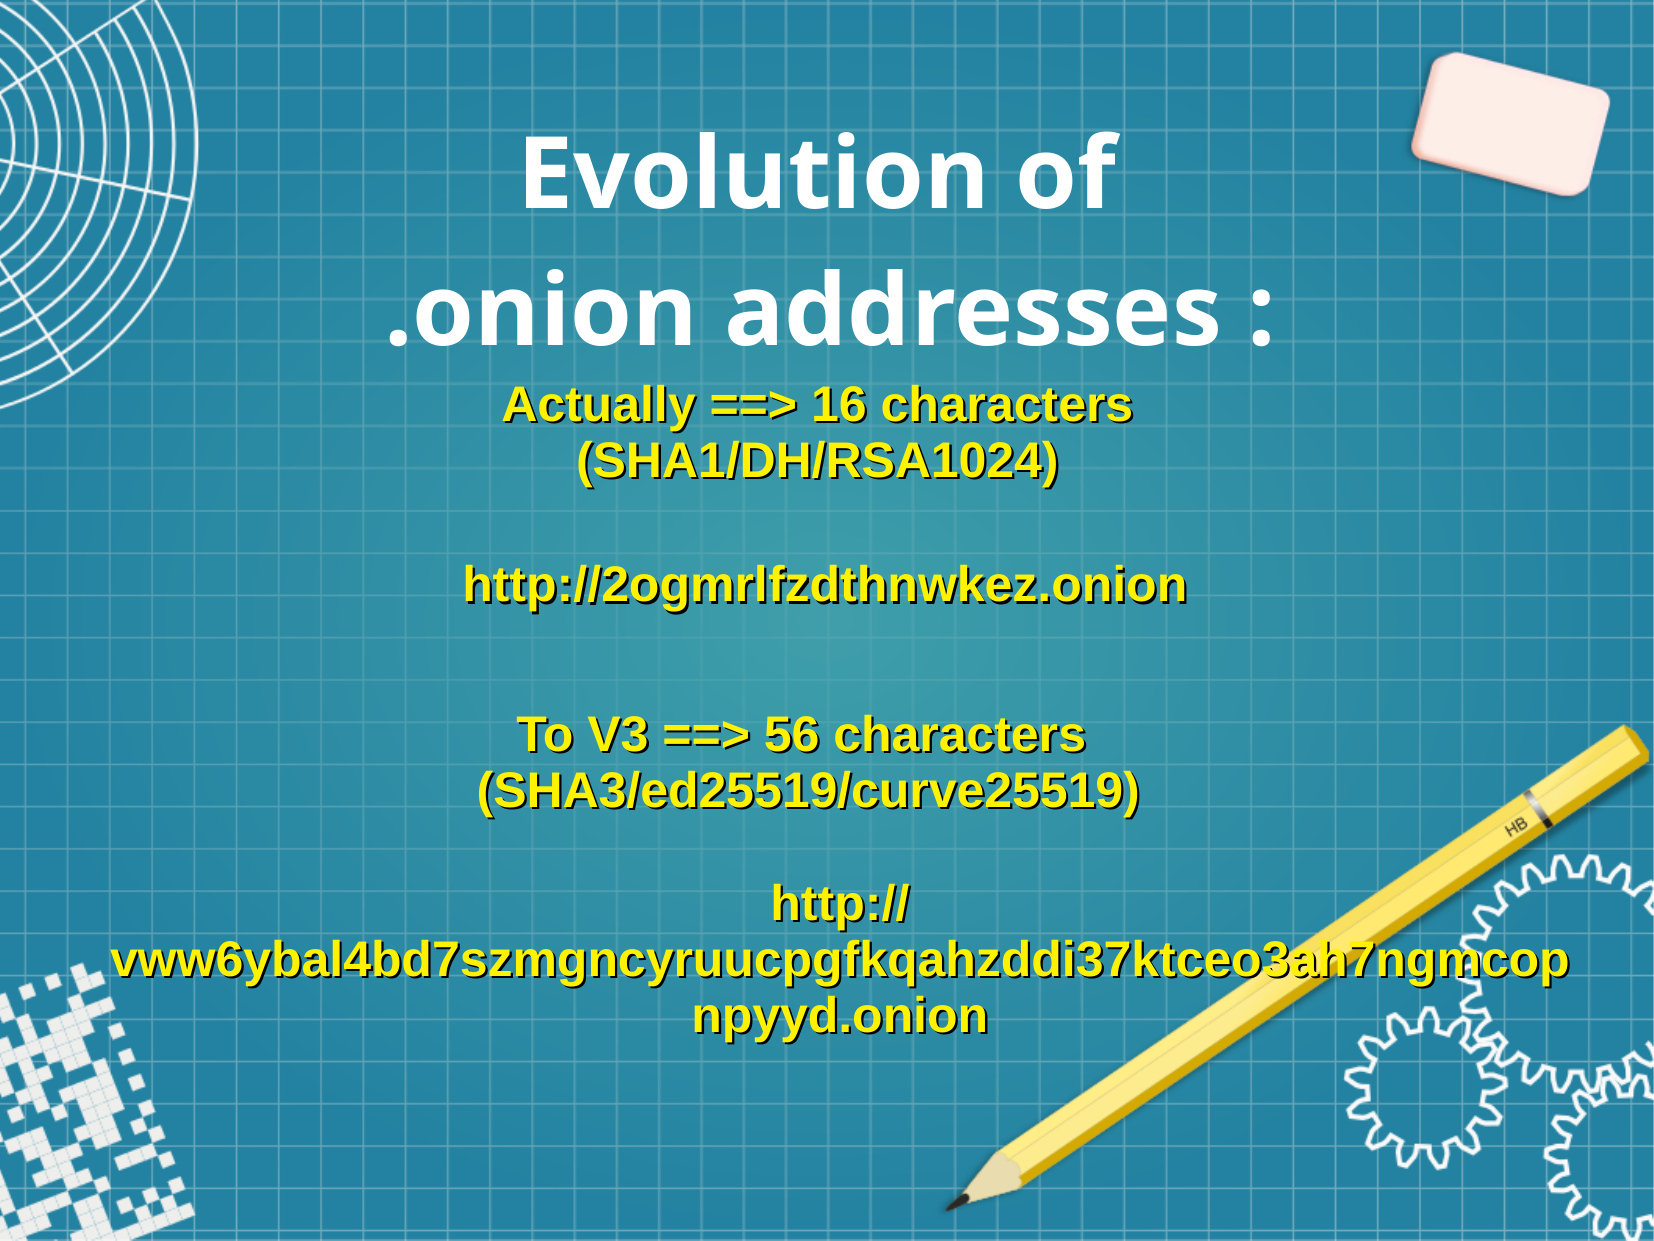

# Evolution of .onion addresses :
Actually ==> 16 characters (SHA1/DH/RSA1024)
http://2ogmrlfzdthnwkez.onion
To V3 ==> 56 characters
(SHA3/ed25519/curve25519)
http://vww6ybal4bd7szmgncyruucpgfkqahzddi37ktceo3ah7ngmcopnpyyd.onion